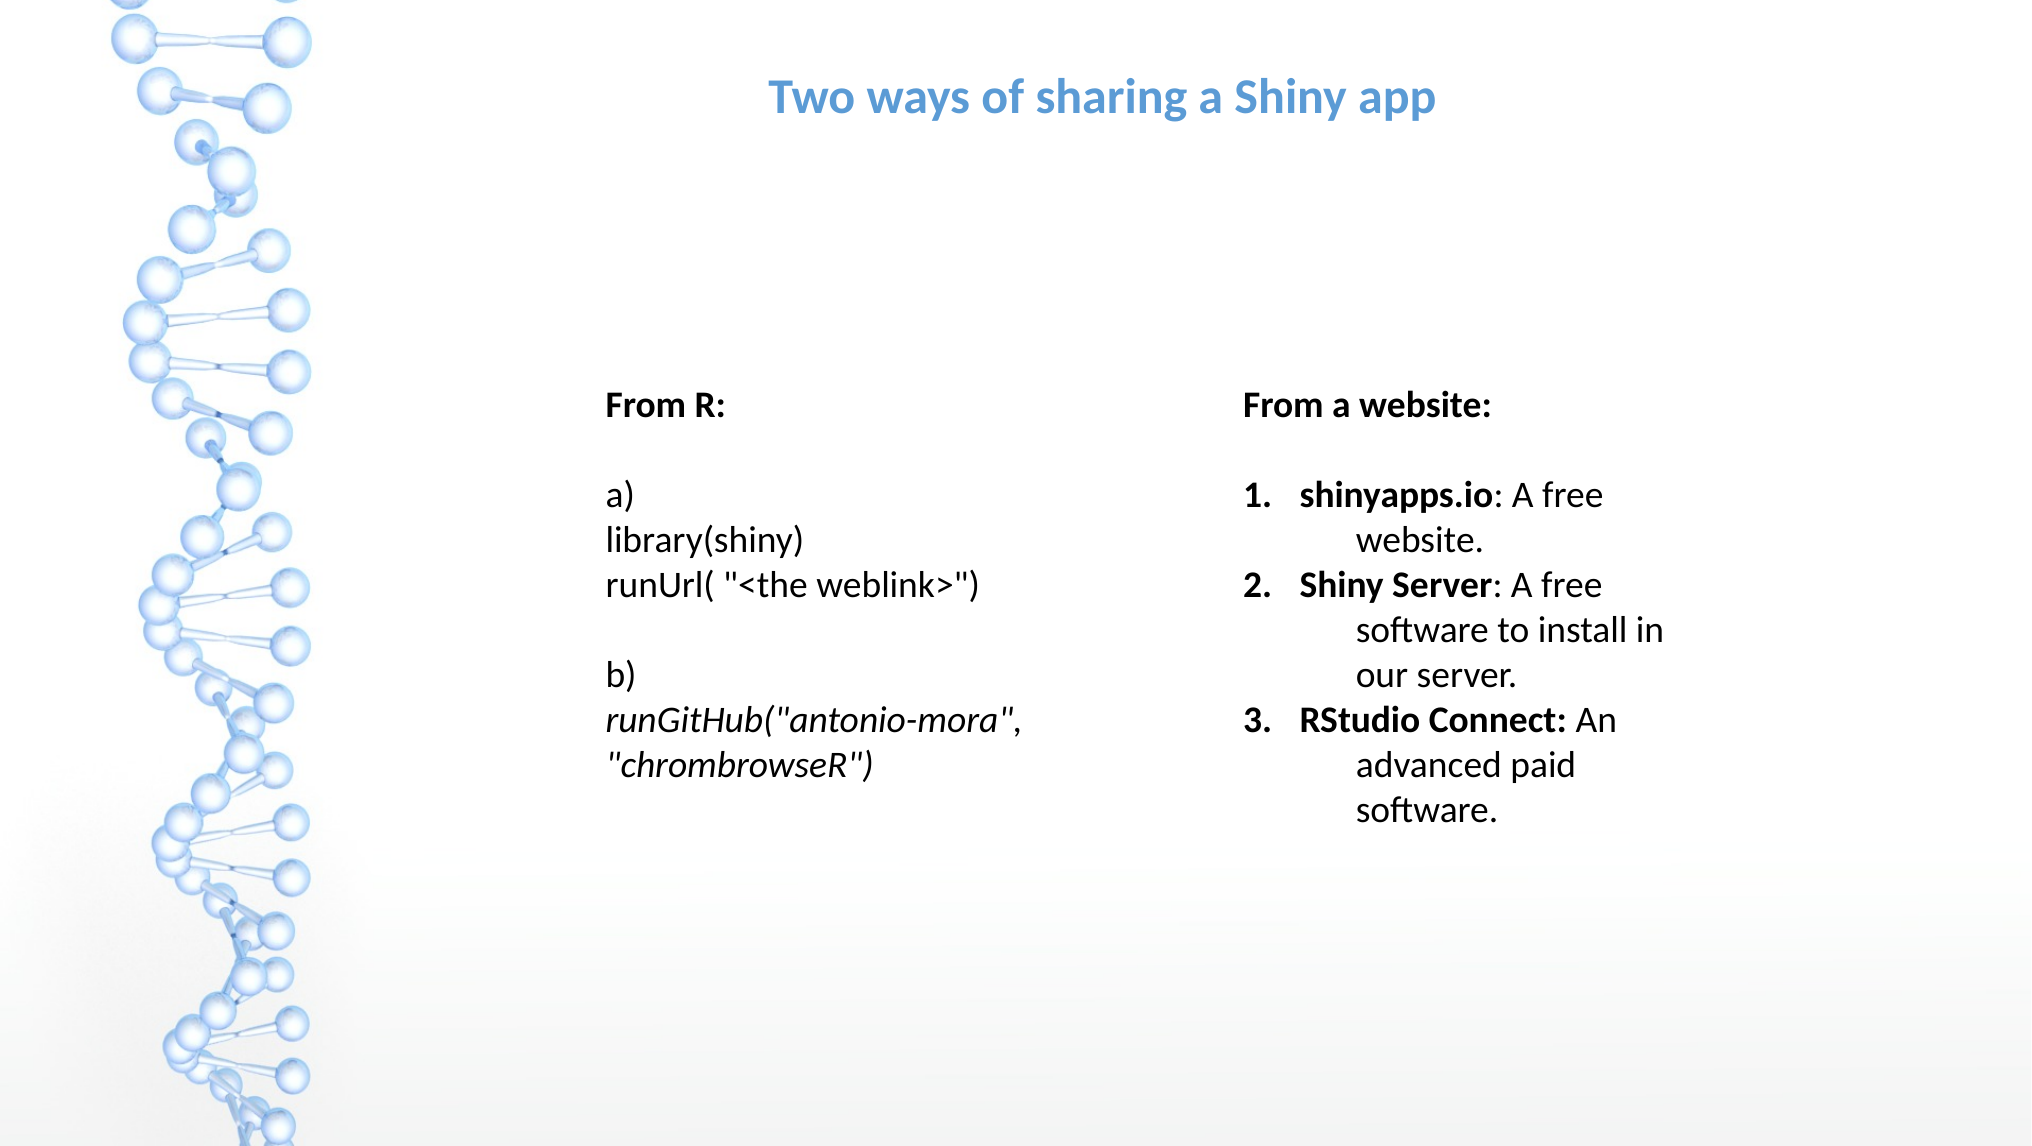

Two ways of sharing a Shiny app
From R:
a)
library(shiny)
runUrl( "<the weblink>")
b)
runGitHub("antonio-mora", "chrombrowseR")
From a website:
shinyapps.io: A free website.
Shiny Server: A free software to install in our server.
RStudio Connect: An advanced paid software.